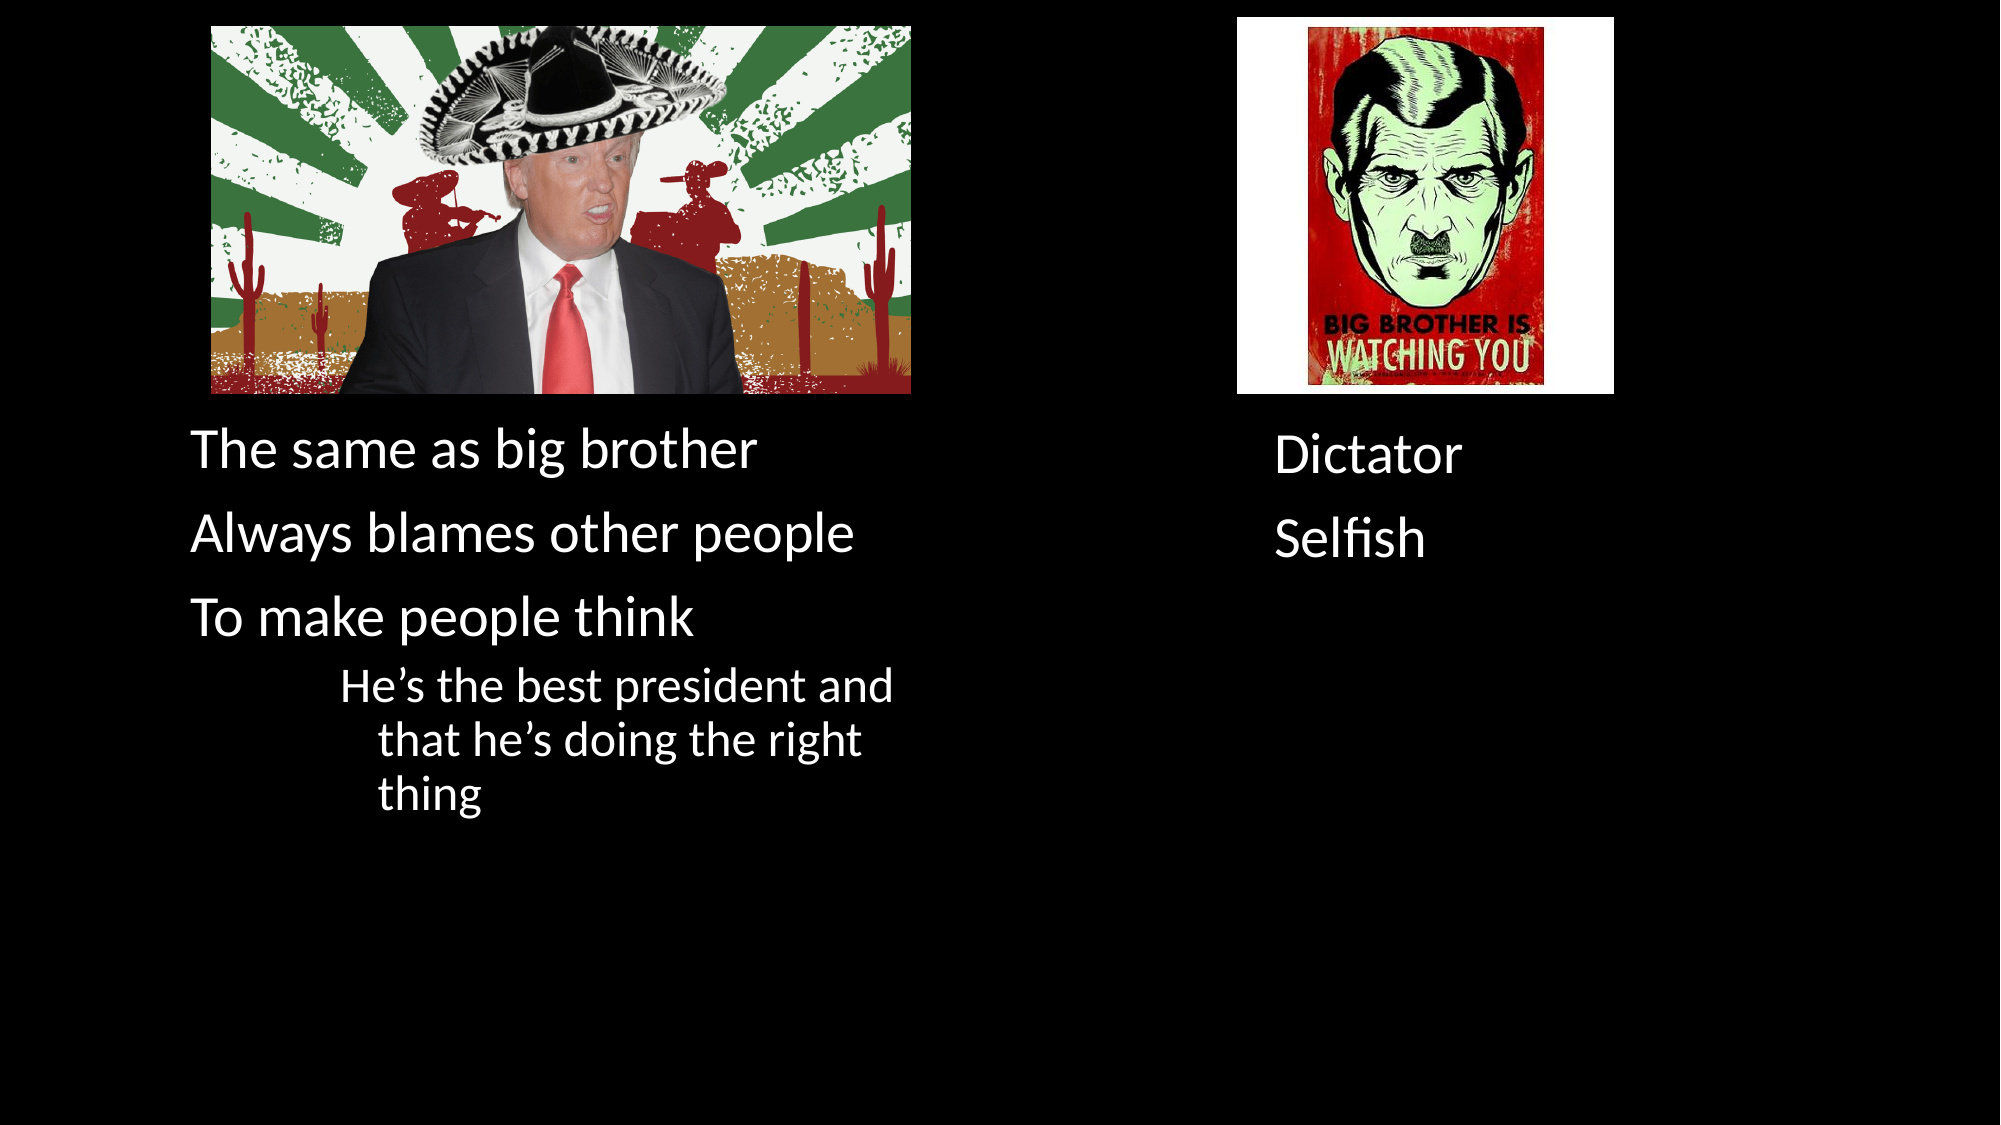

# The same as big brother
Always blames other people
To make people think
He’s the best president and that he’s doing the right thing
Dictator
Selfish